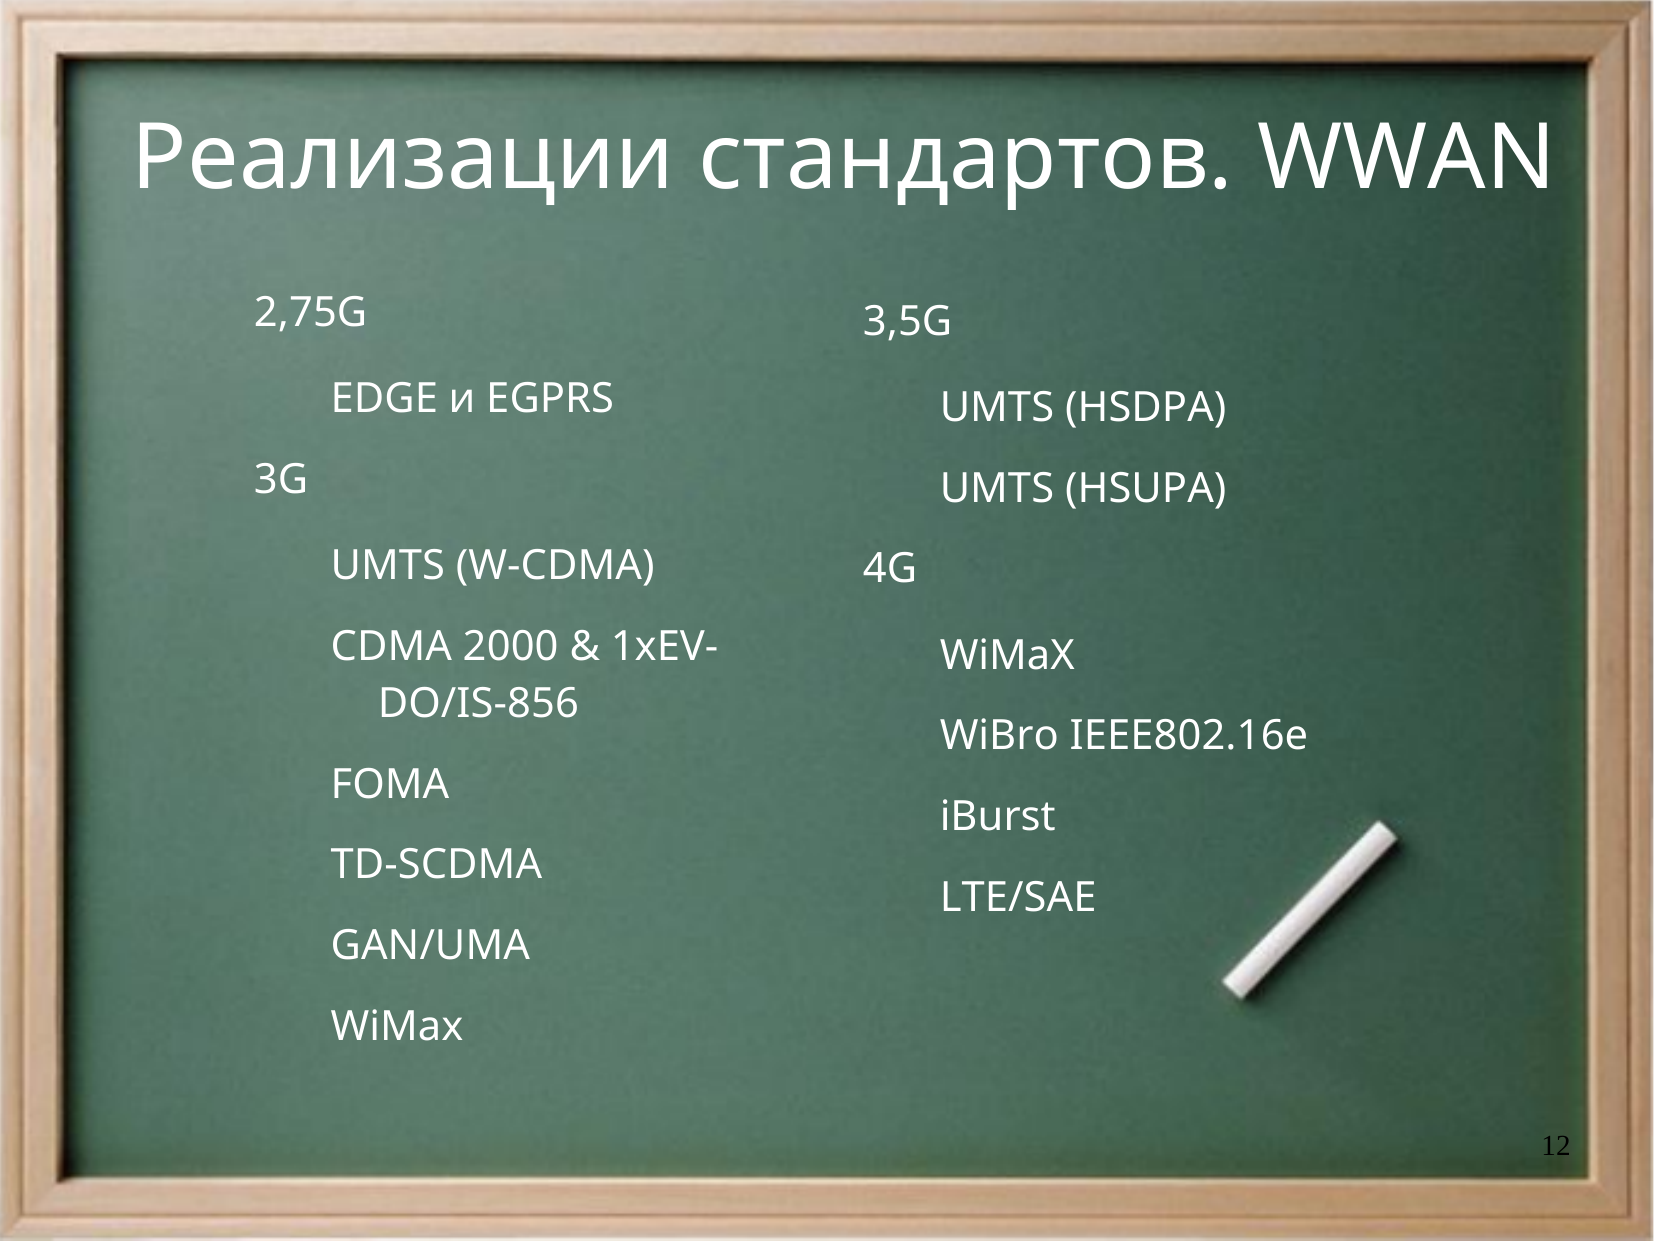

# Реализации стандартов. WWAN
2,75G
EDGE и EGPRS
3G
UMTS (W-CDMA)
CDMA 2000 & 1xEV-DO/IS-856
FOMA
TD-SCDMA
GAN/UMA
WiMax
3,5G
UMTS (HSDPA)
UMTS (HSUPA)
4G
WiMaX
WiBro IEEE802.16e
iBurst
LTE/SAE
12